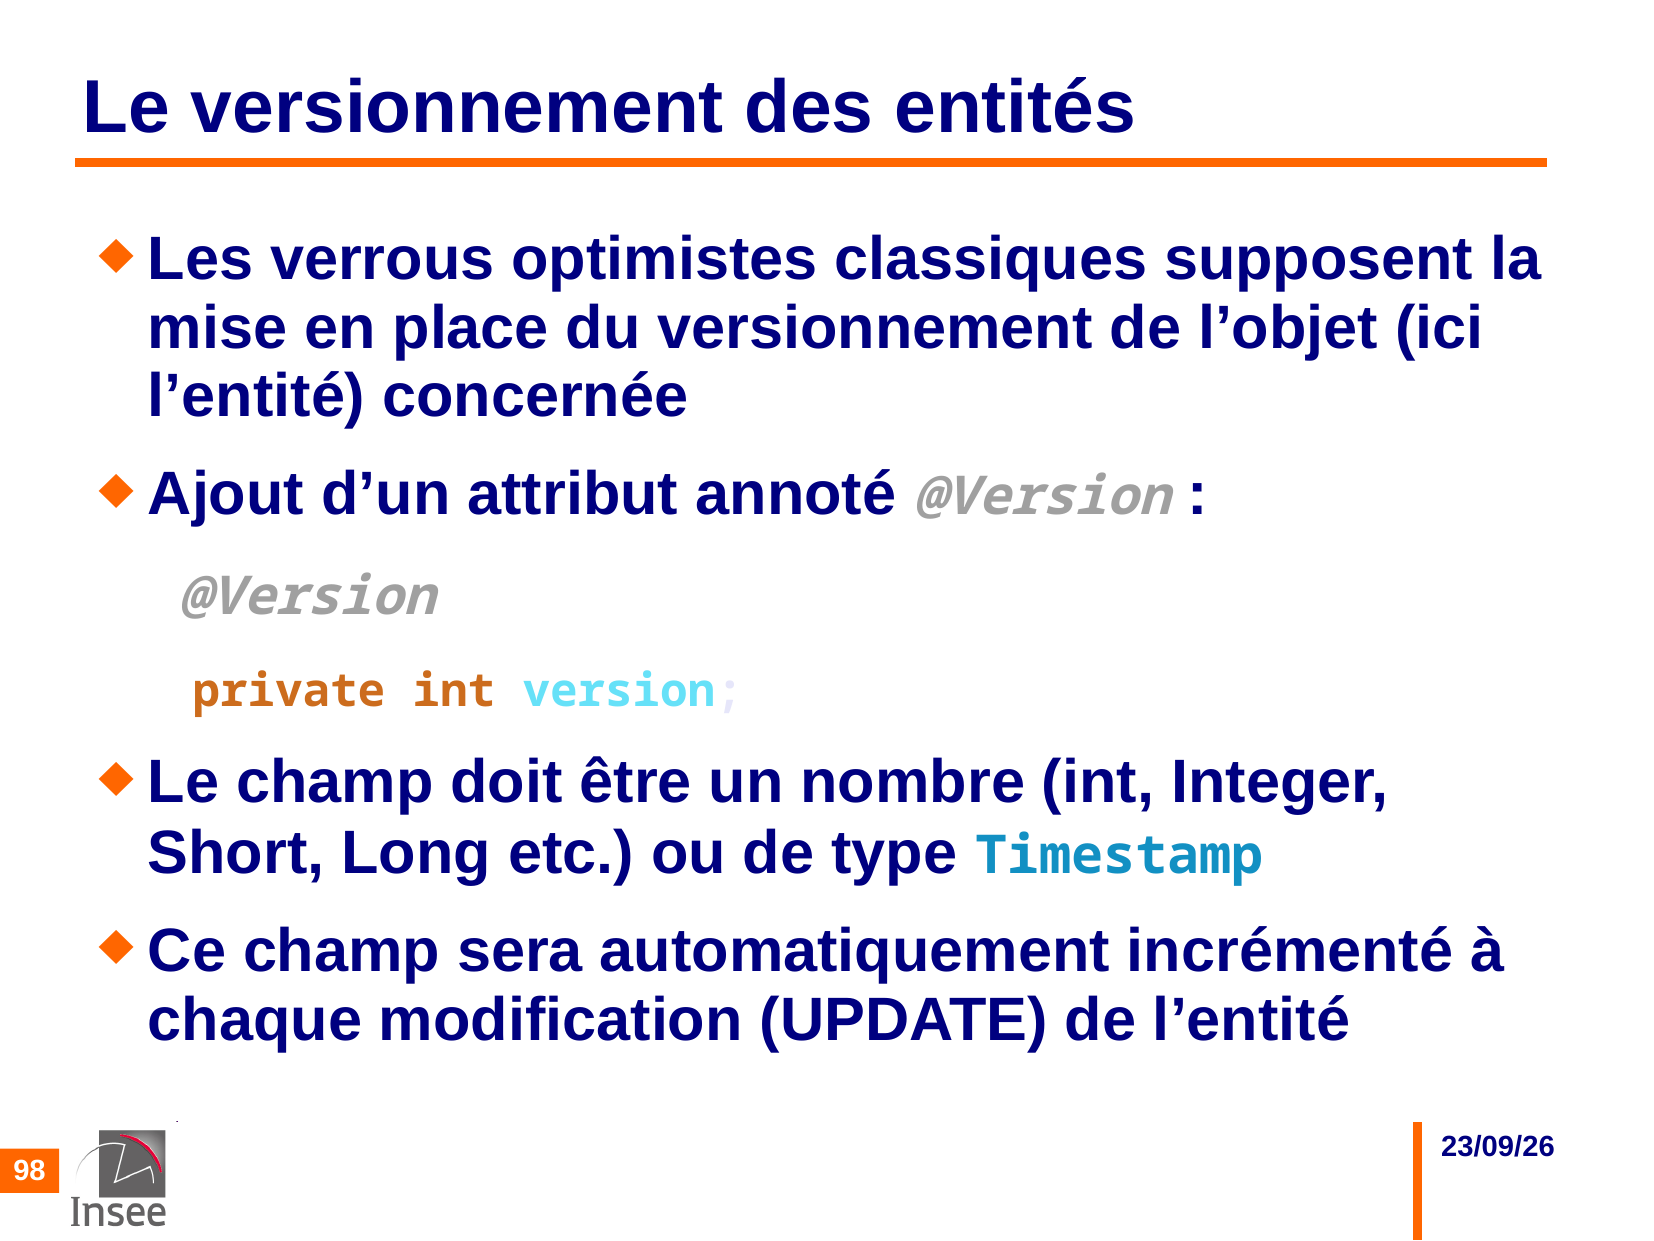

# Le versionnement des entités
Les verrous optimistes classiques supposent la mise en place du versionnement de l’objet (ici l’entité) concernée
Ajout d’un attribut annoté @Version :
 @Version
 private int version;
Le champ doit être un nombre (int, Integer, Short, Long etc.) ou de type Timestamp
Ce champ sera automatiquement incrémenté à chaque modification (UPDATE) de l’entité
98